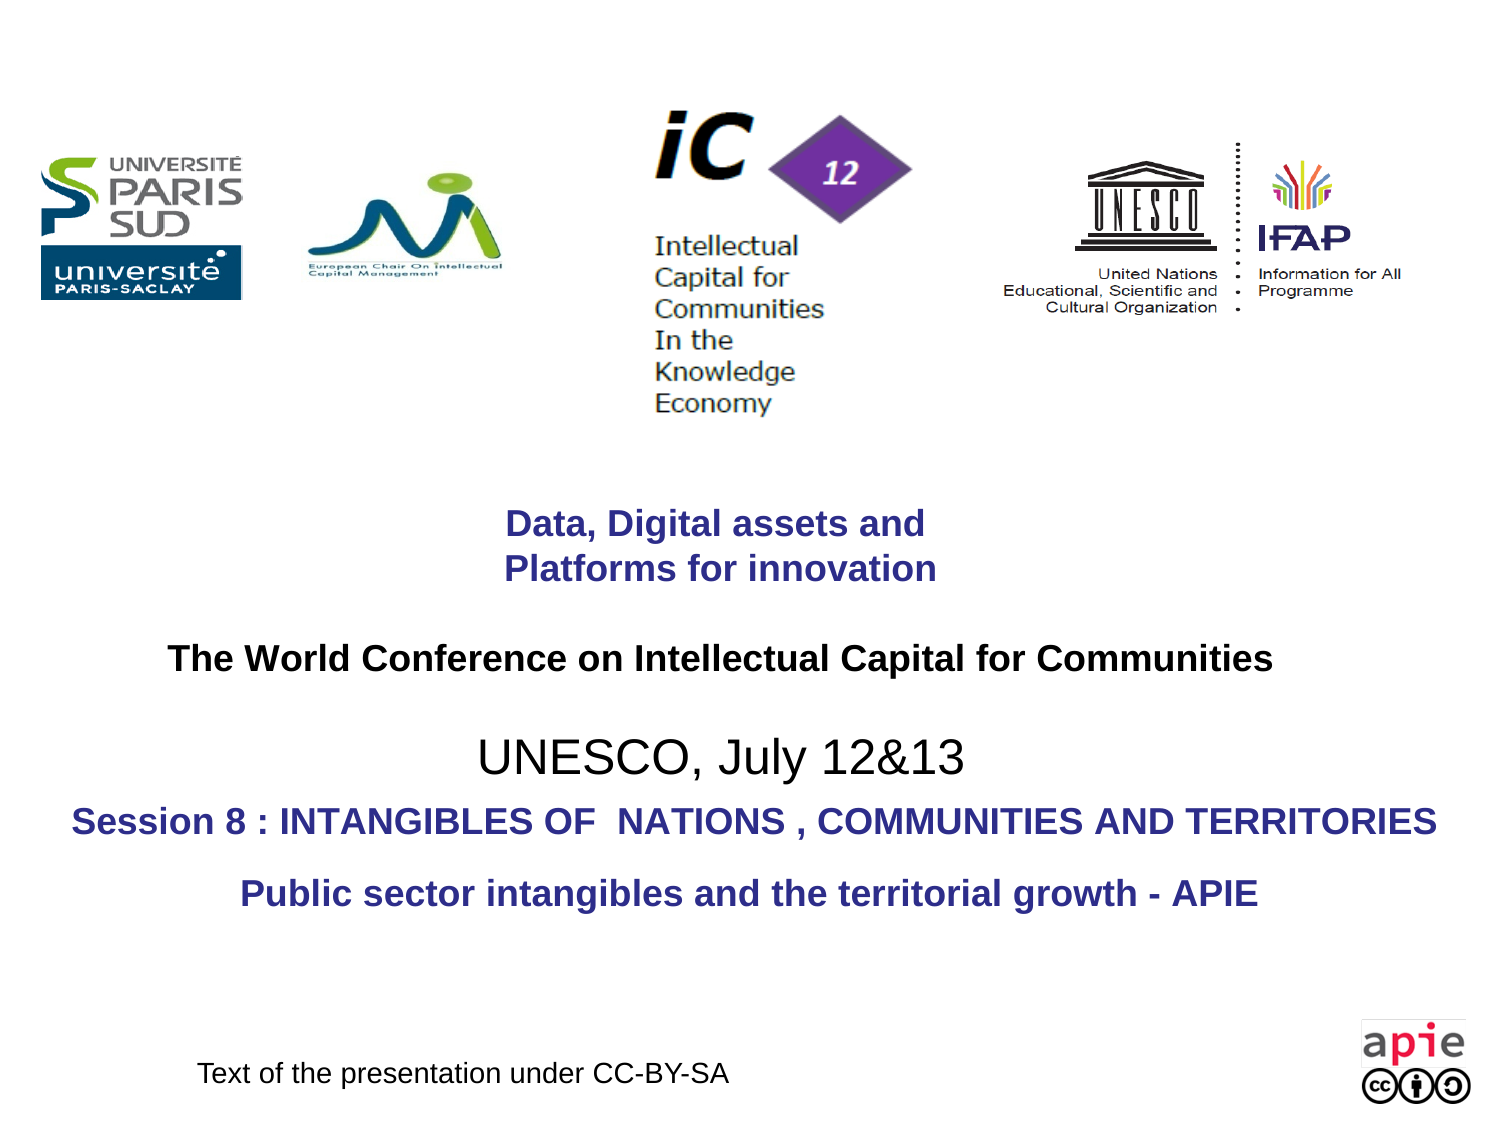

# Data, Digital assets and Platforms for innovation   The World Conference on Intellectual Capital for Communities UNESCO, July 12&13
 Session 8 : INTANGIBLES OF NATIONS , COMMUNITIES AND TERRITORIES
Public sector intangibles and the territorial growth - APIE
Text of the presentation under CC-BY-SA